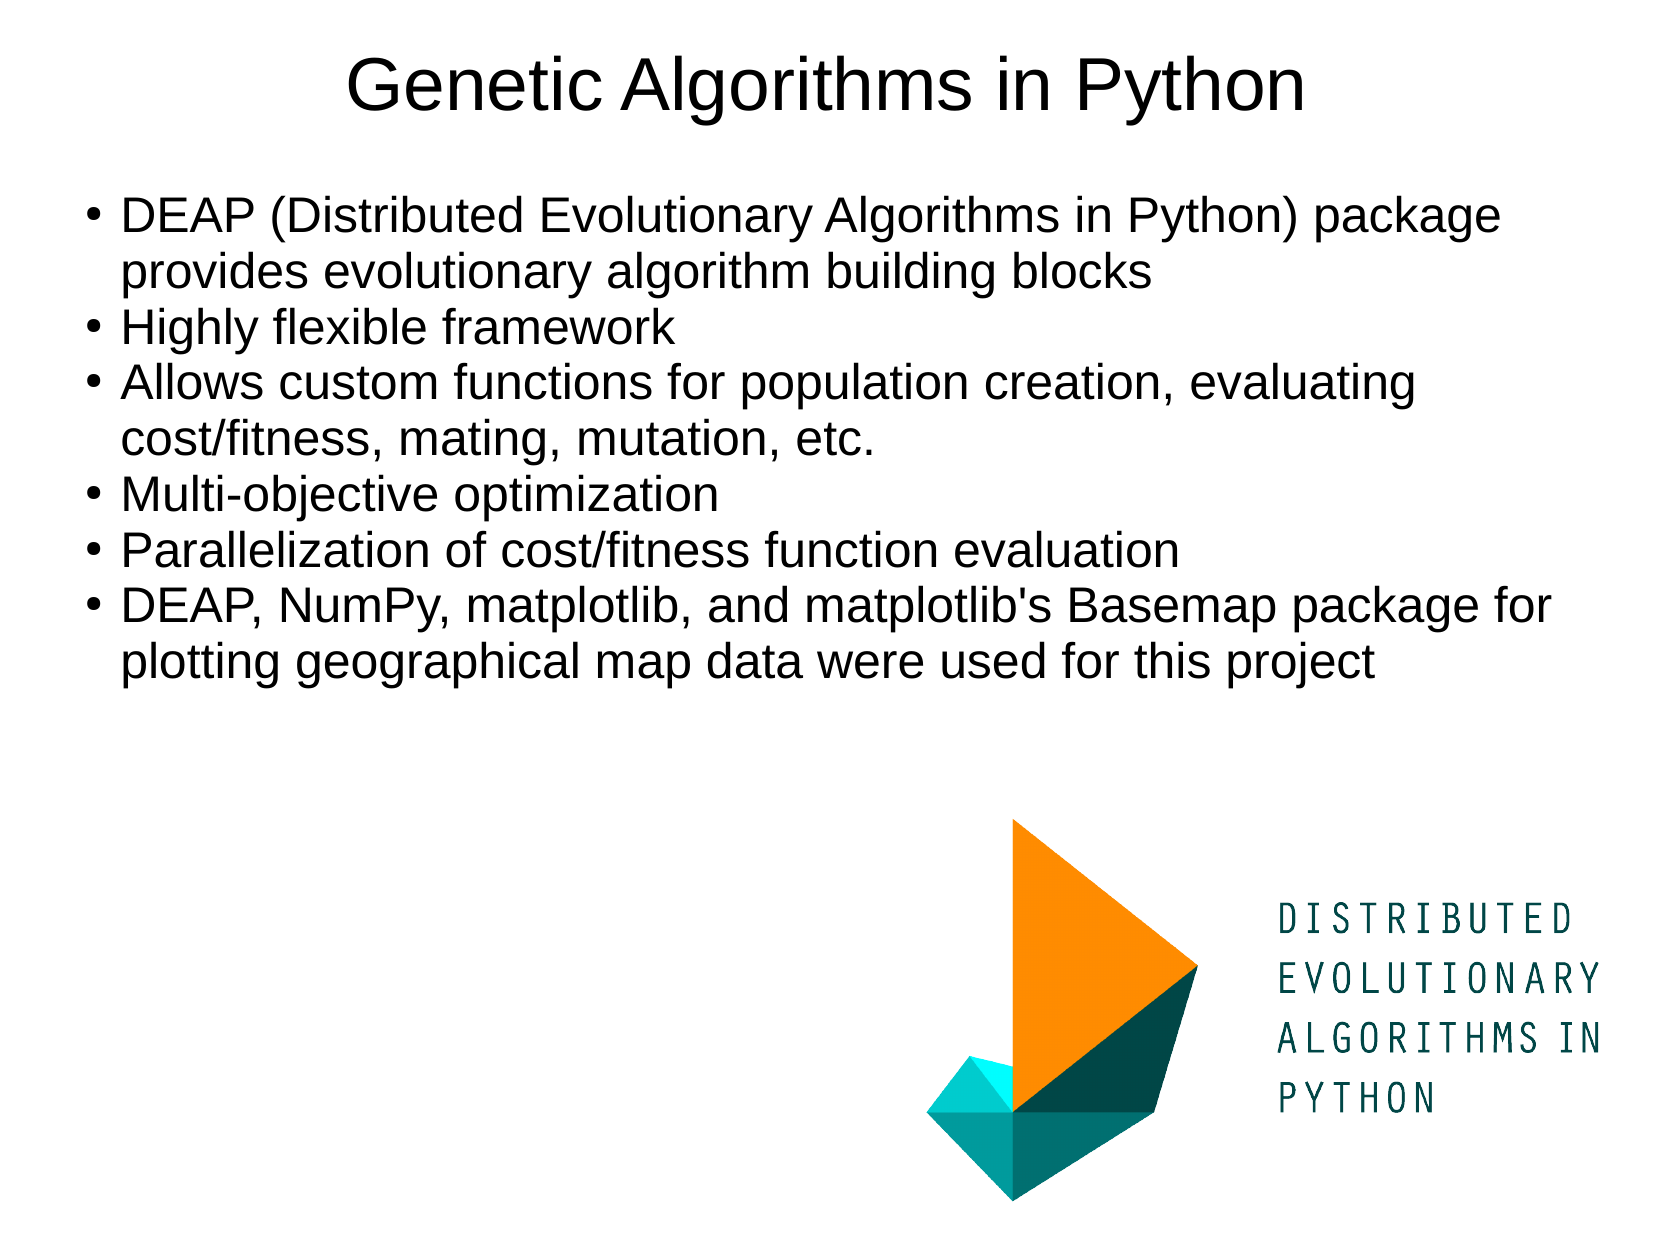

# Genetic Algorithms in Python
DEAP (Distributed Evolutionary Algorithms in Python) package provides evolutionary algorithm building blocks
Highly flexible framework
Allows custom functions for population creation, evaluating cost/fitness, mating, mutation, etc.
Multi-objective optimization
Parallelization of cost/fitness function evaluation
DEAP, NumPy, matplotlib, and matplotlib's Basemap package for plotting geographical map data were used for this project